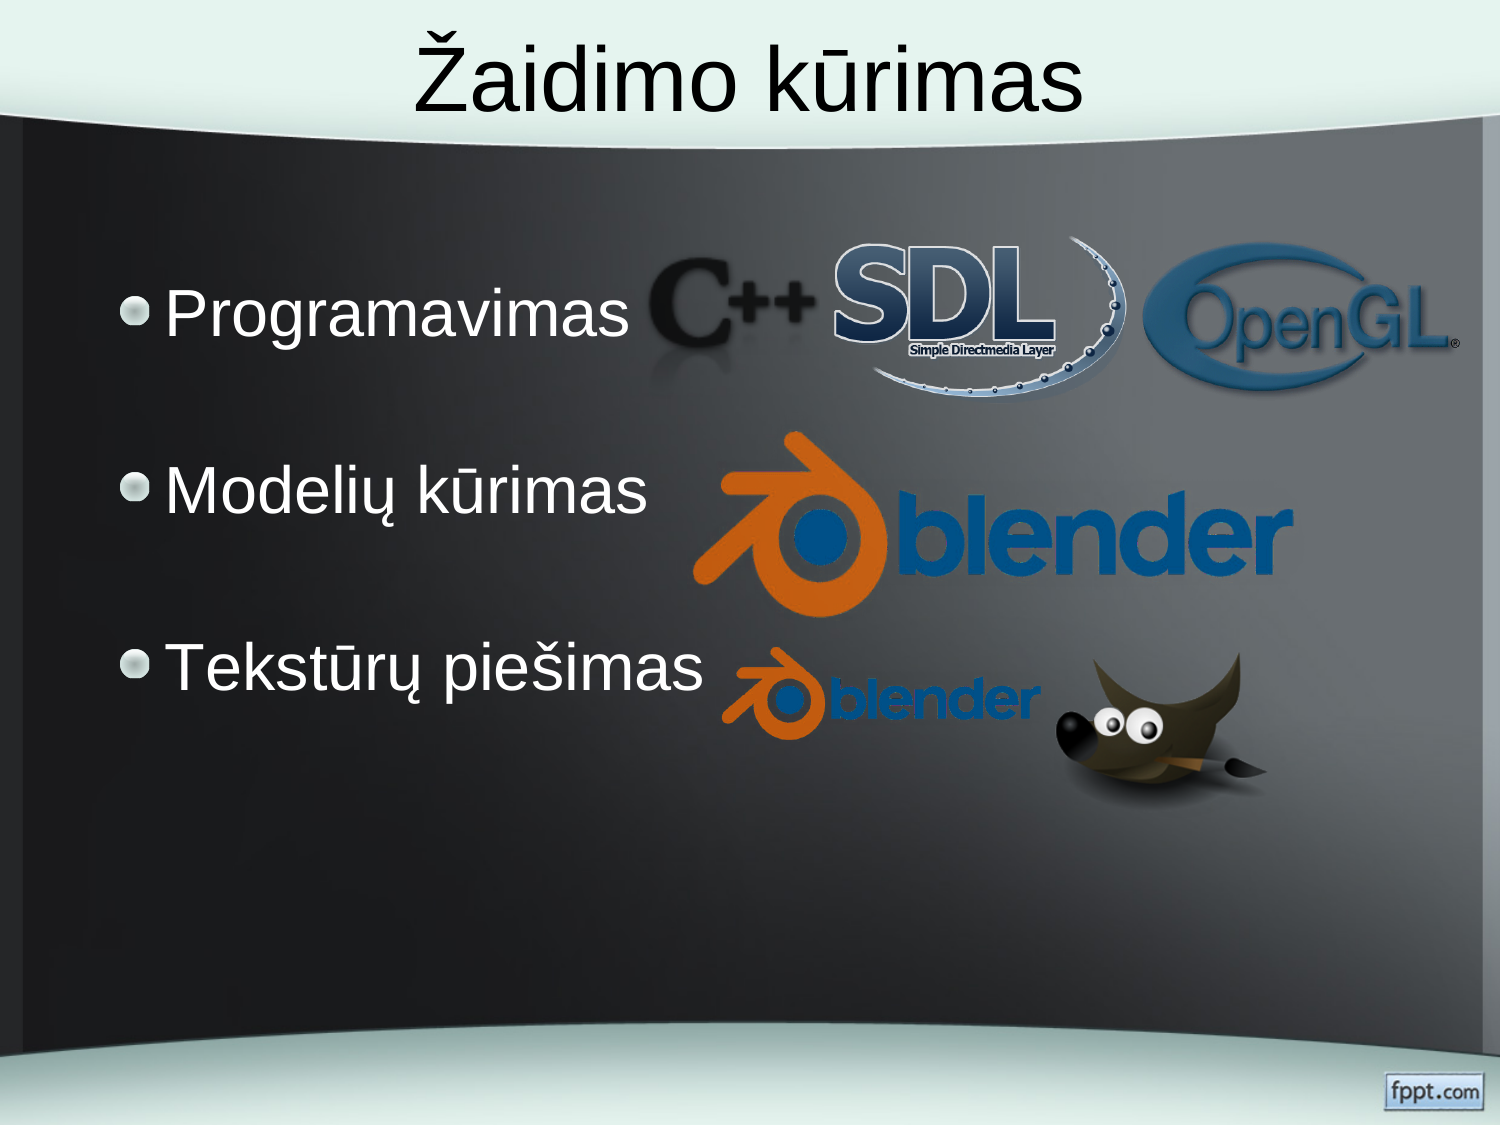

# Žaidimo kūrimas
Programavimas
Modelių kūrimas
Tekstūrų piešimas